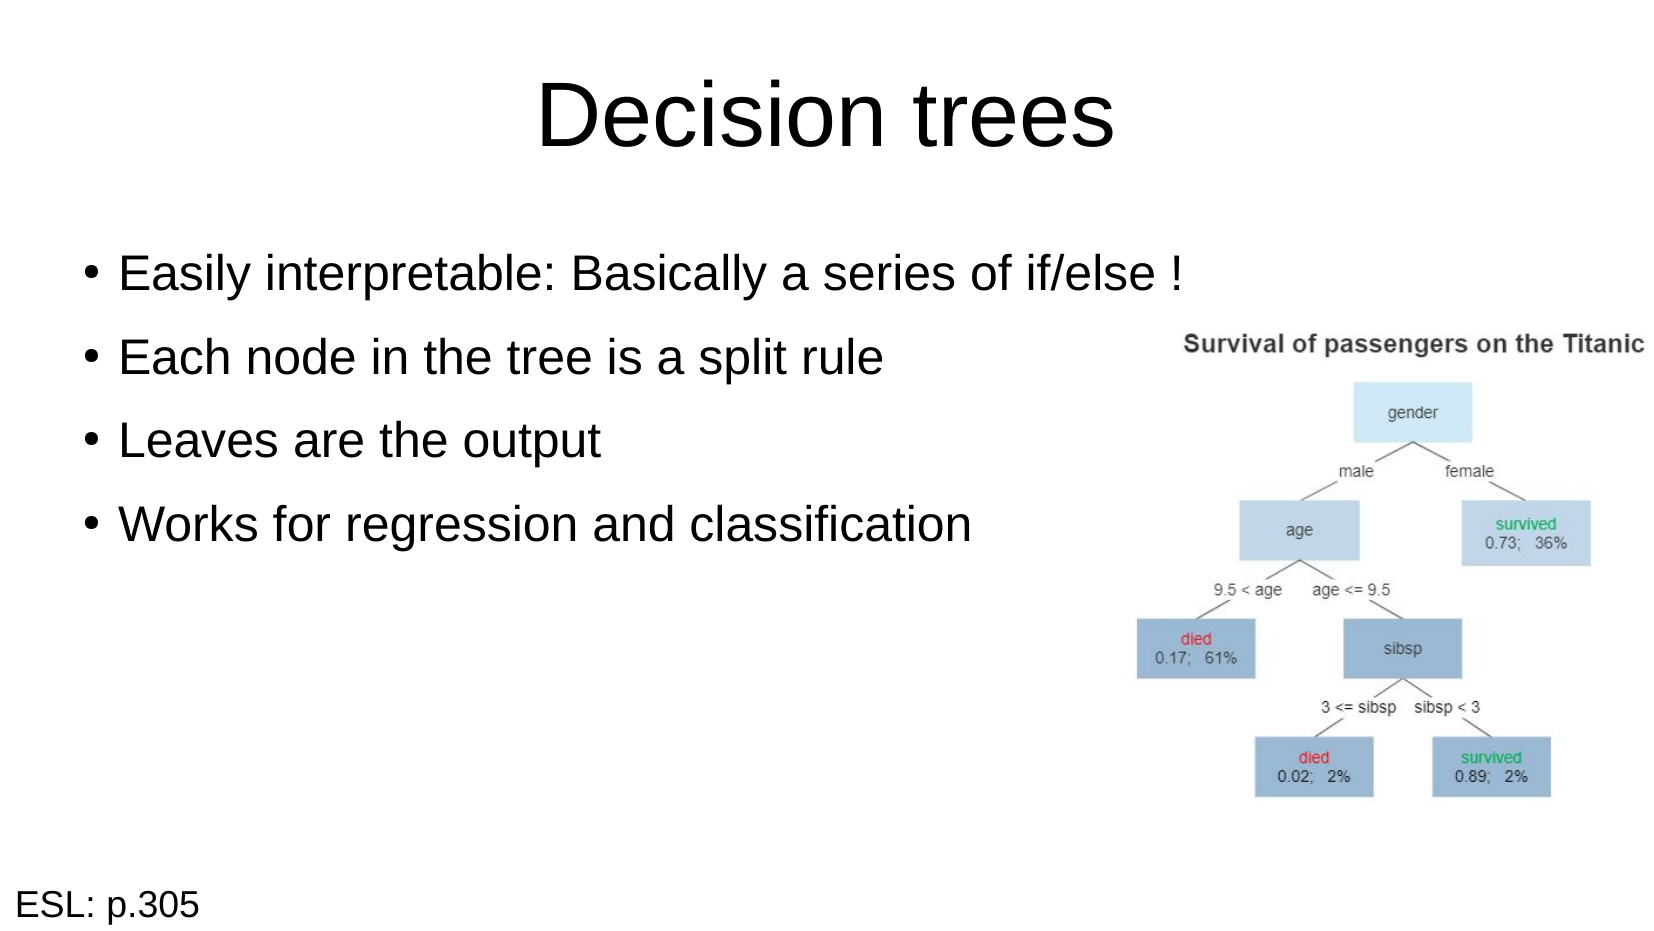

# Decision trees
Easily interpretable: Basically a series of if/else !
Each node in the tree is a split rule
Leaves are the output
Works for regression and classification
ESL: p.305